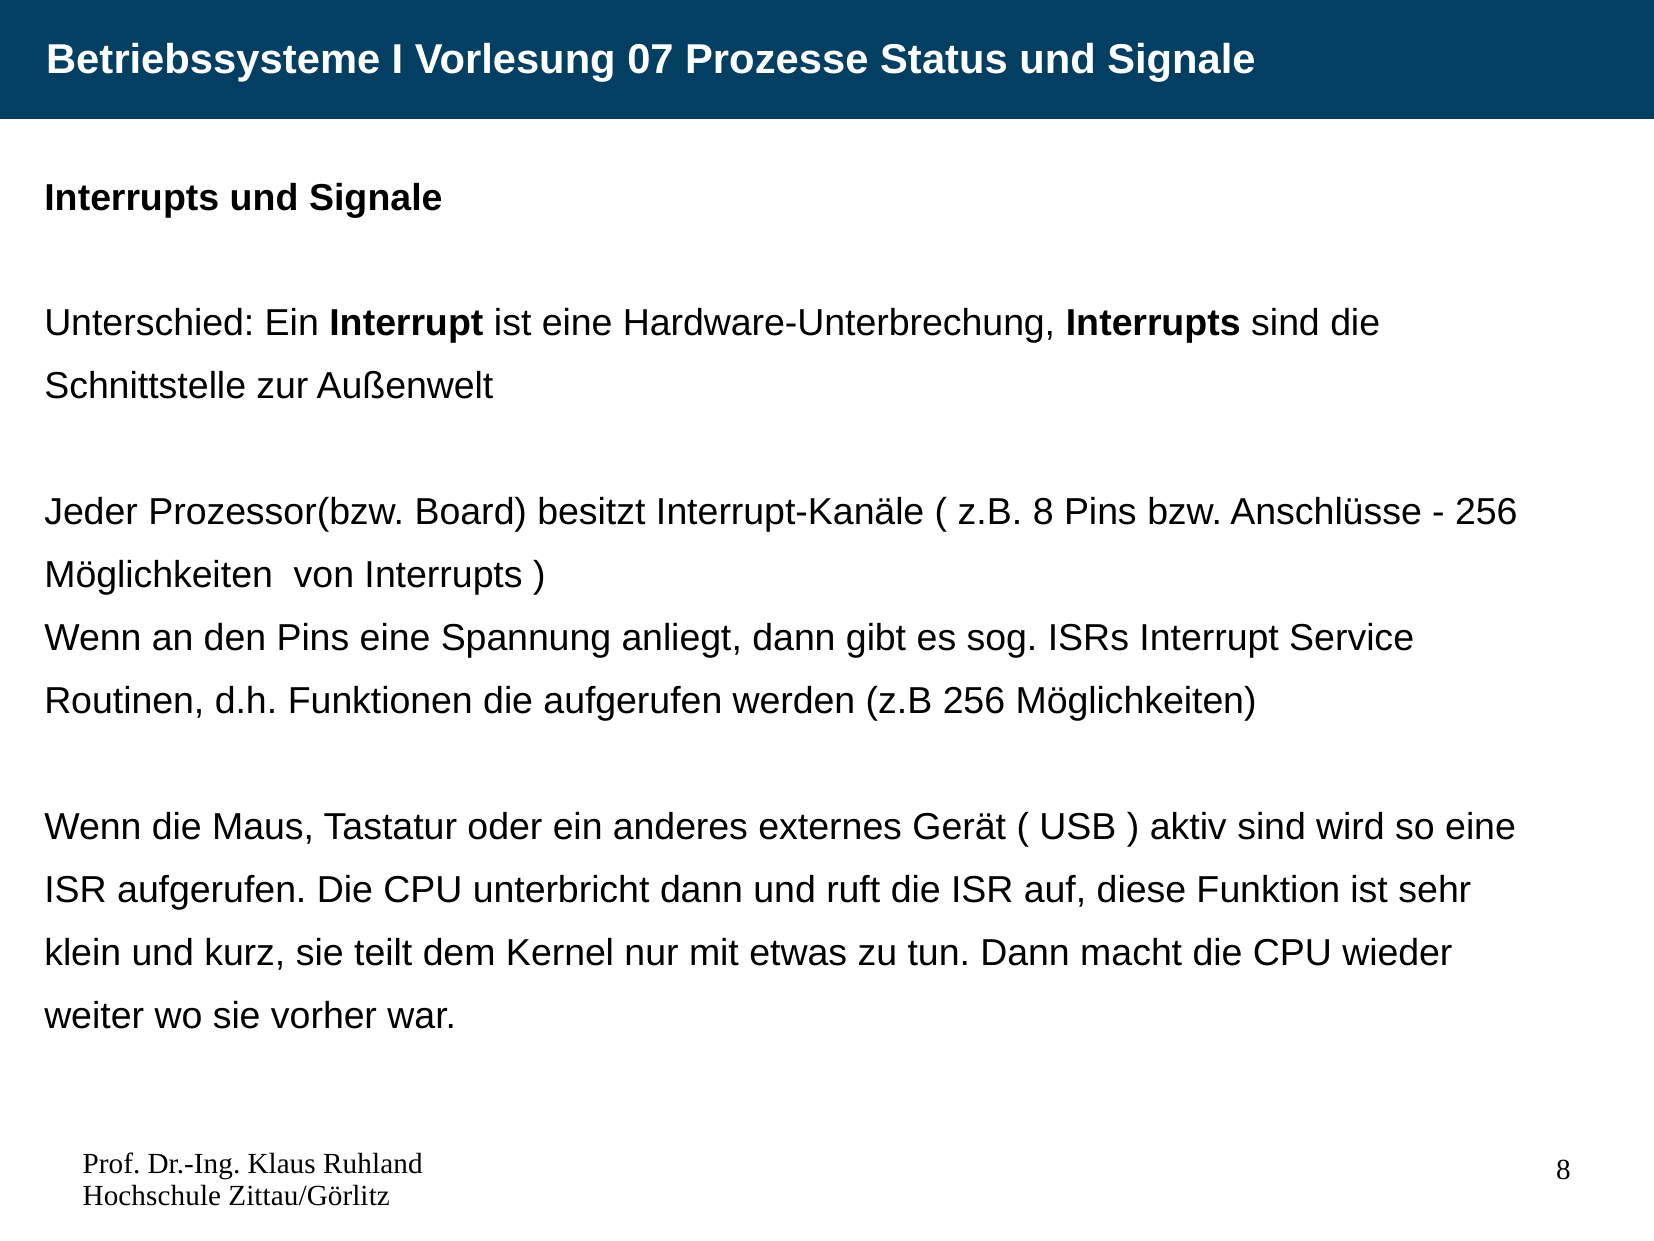

Interrupts und Signale
Unterschied: Ein Interrupt ist eine Hardware-Unterbrechung, Interrupts sind die Schnittstelle zur Außenwelt
Jeder Prozessor(bzw. Board) besitzt Interrupt-Kanäle ( z.B. 8 Pins bzw. Anschlüsse - 256 Möglichkeiten von Interrupts )
Wenn an den Pins eine Spannung anliegt, dann gibt es sog. ISRs Interrupt Service Routinen, d.h. Funktionen die aufgerufen werden (z.B 256 Möglichkeiten)
Wenn die Maus, Tastatur oder ein anderes externes Gerät ( USB ) aktiv sind wird so eine ISR aufgerufen. Die CPU unterbricht dann und ruft die ISR auf, diese Funktion ist sehr klein und kurz, sie teilt dem Kernel nur mit etwas zu tun. Dann macht die CPU wieder weiter wo sie vorher war.
8